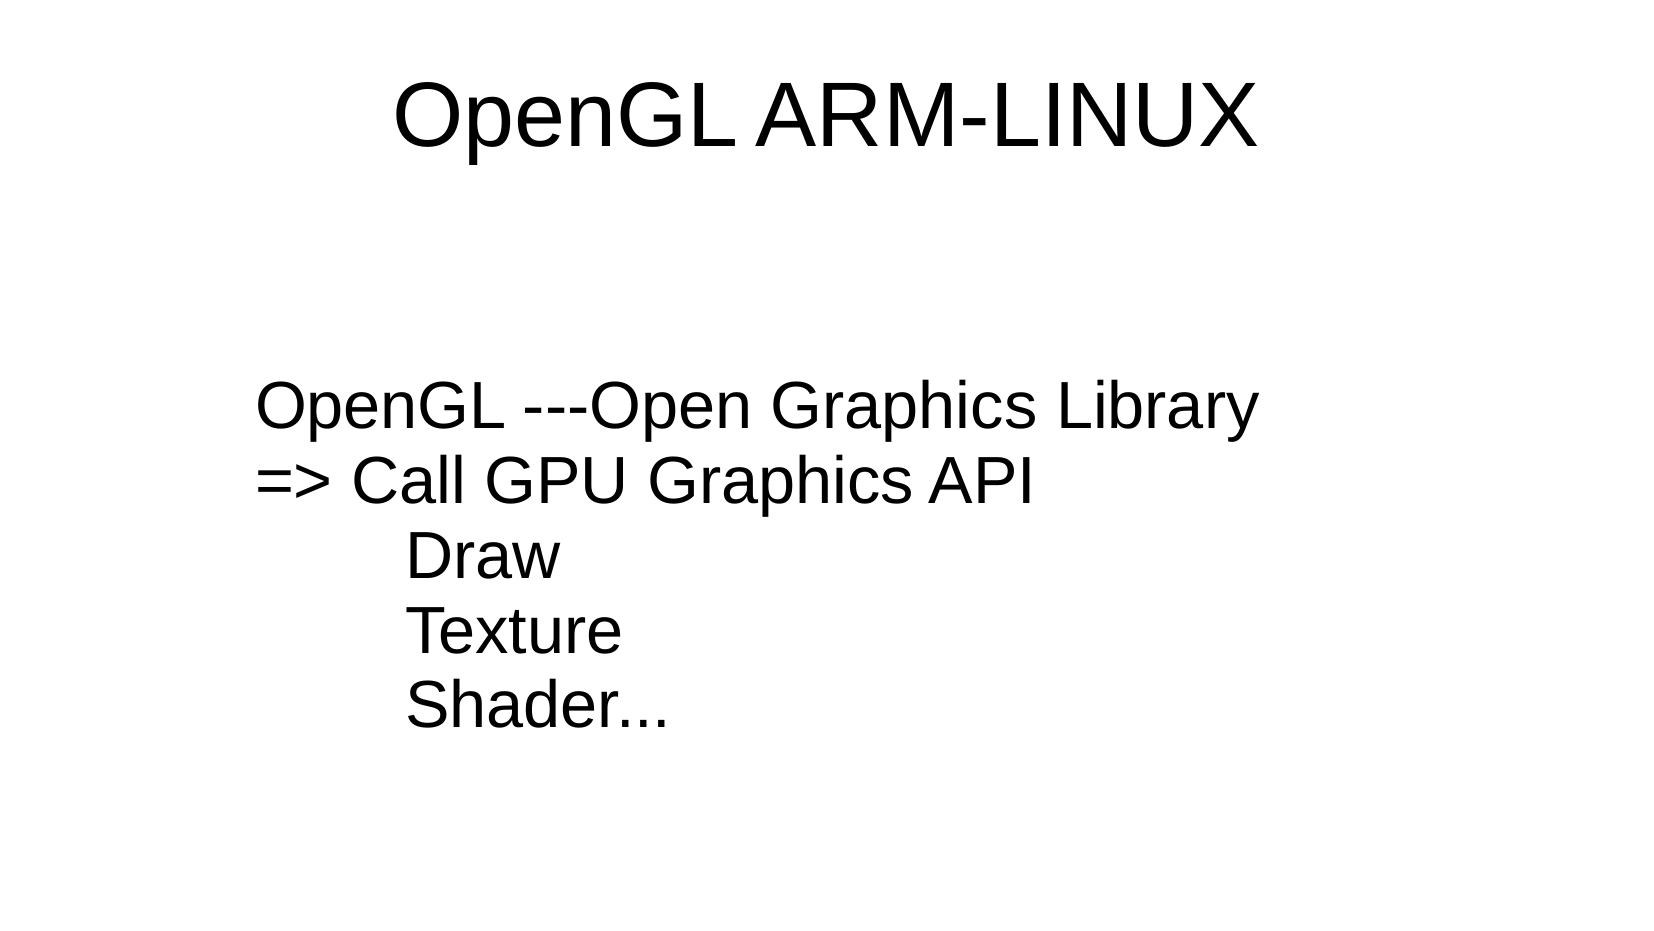

# OpenGL ARM-LINUX
OpenGL ---Open Graphics Library
=> Call GPU Graphics API
		Draw
		Texture
		Shader...